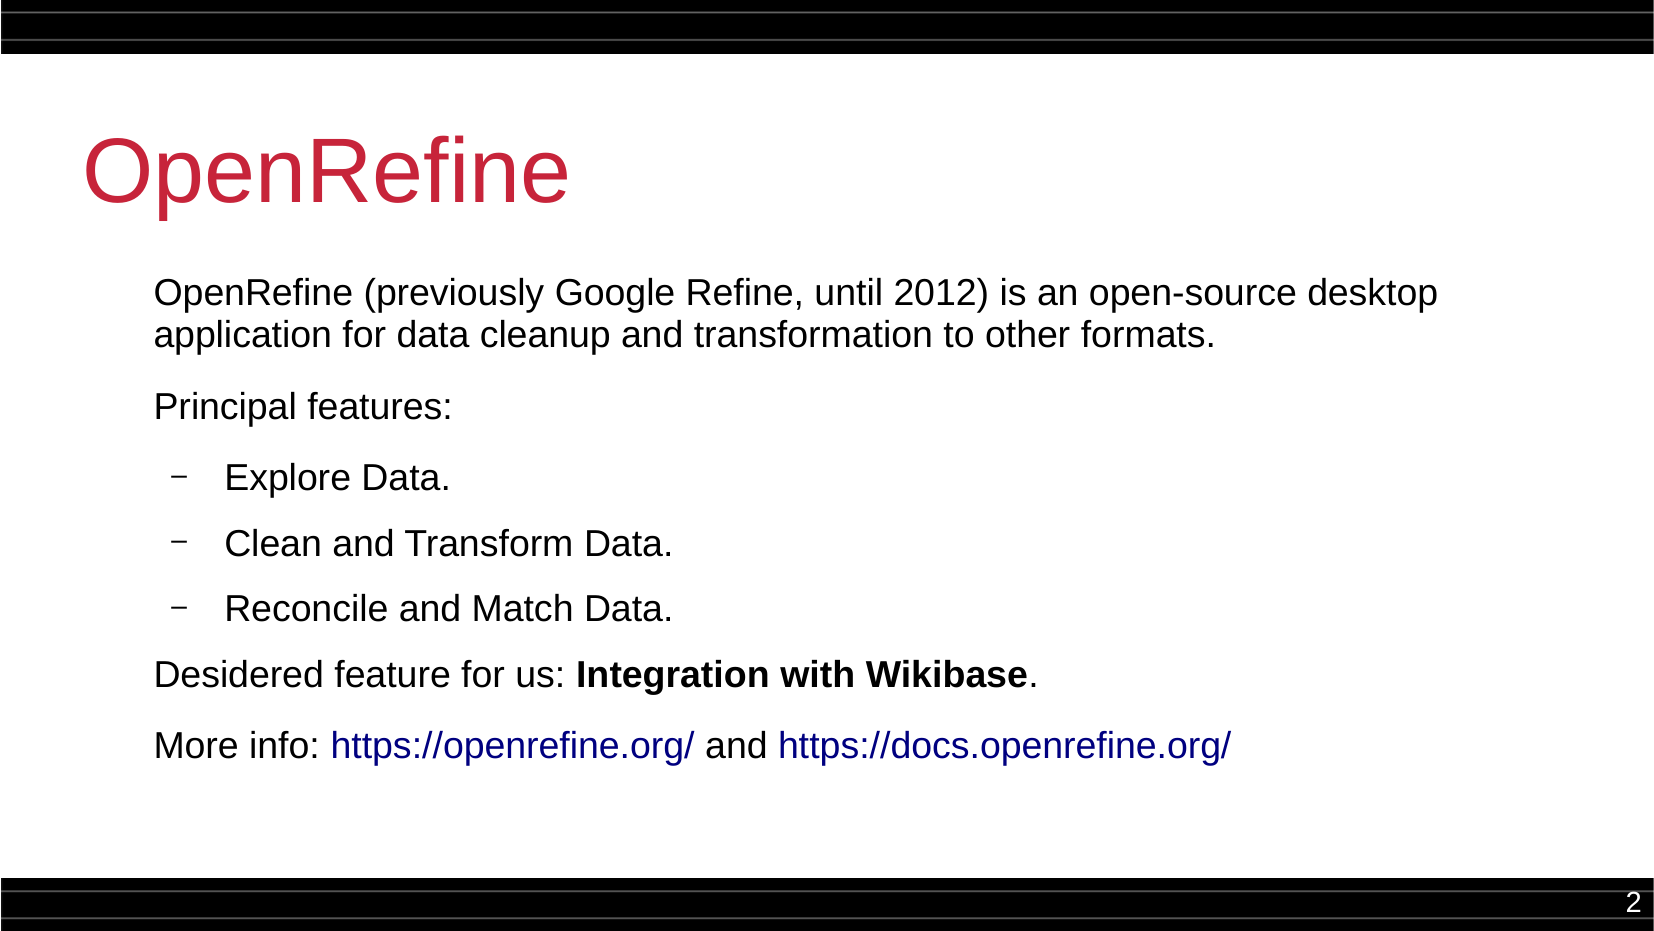

# OpenRefine
OpenRefine (previously Google Refine, until 2012) is an open-source desktop application for data cleanup and transformation to other formats.
Principal features:
Explore Data.
Clean and Transform Data.
Reconcile and Match Data.
Desidered feature for us: Integration with Wikibase.
More info: https://openrefine.org/ and https://docs.openrefine.org/